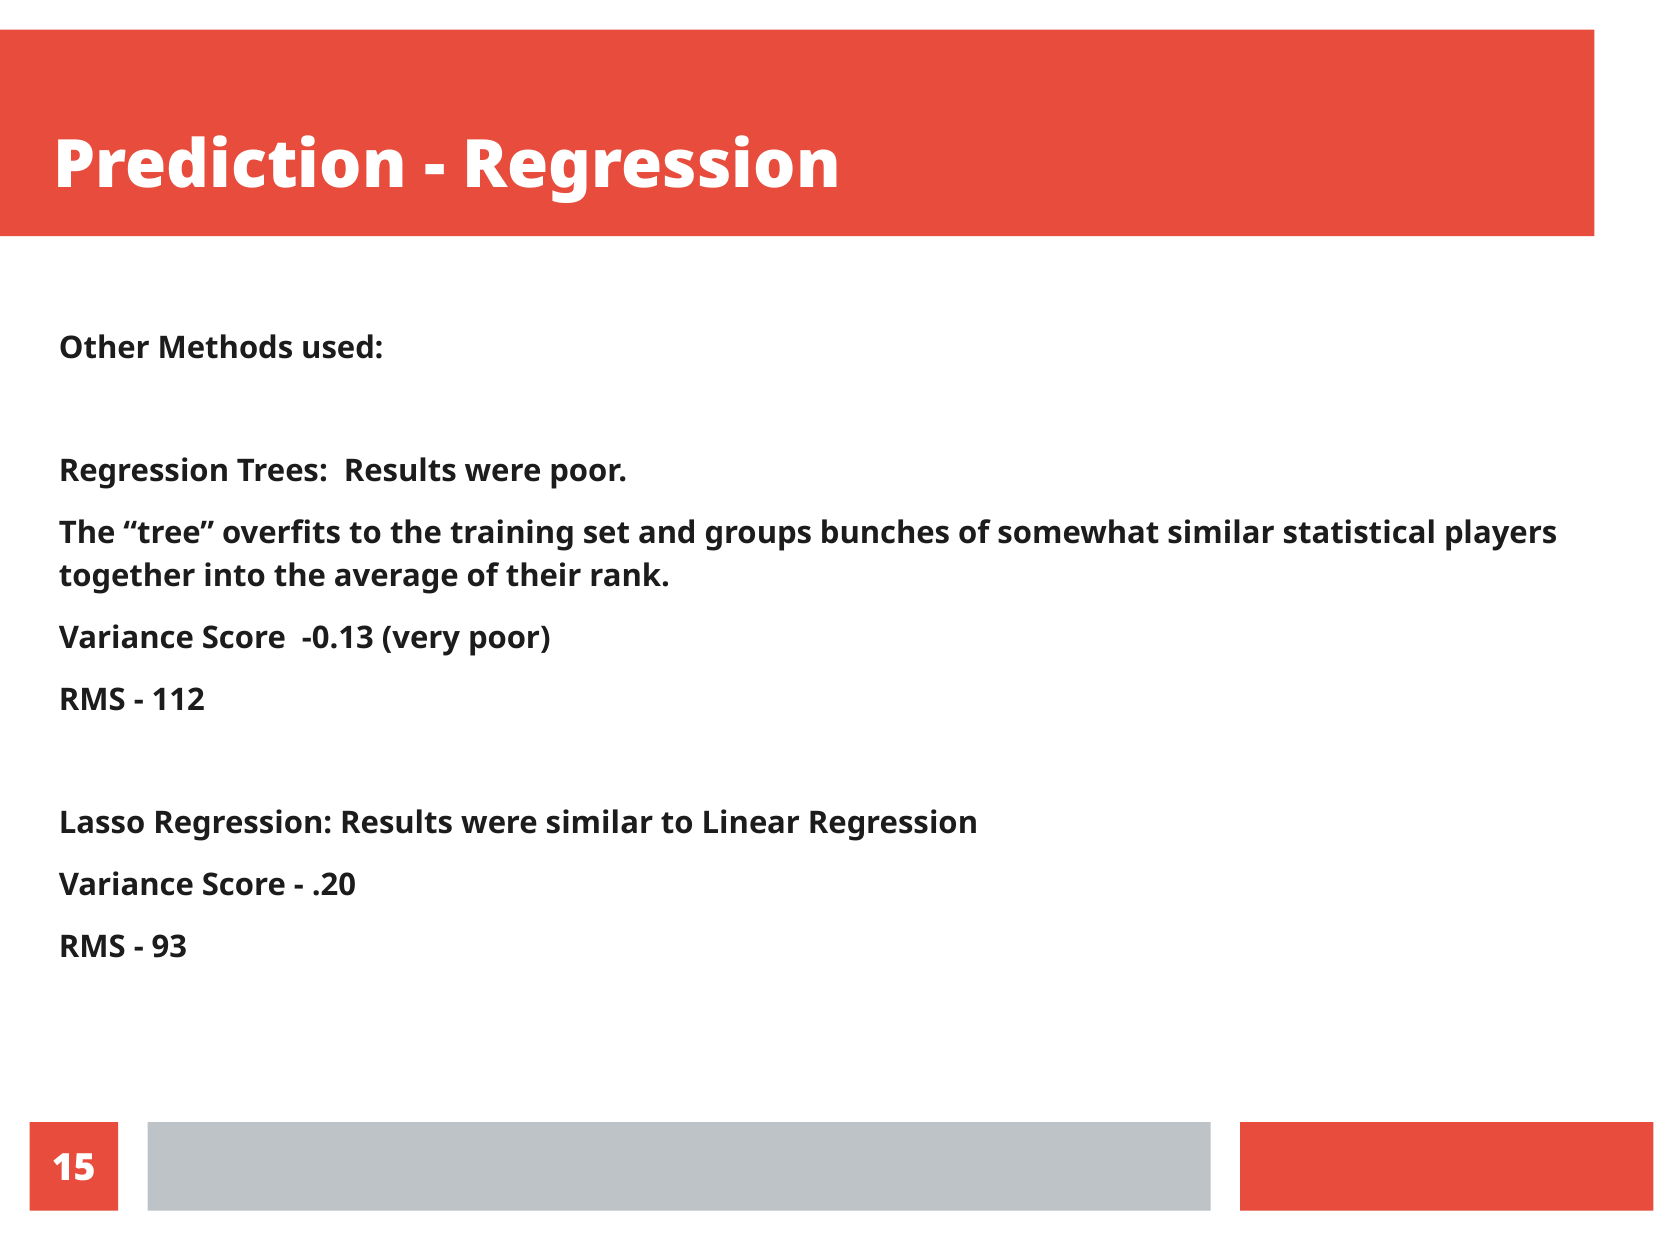

# Prediction - Regression
Other Methods used:
Regression Trees: Results were poor.
The “tree” overfits to the training set and groups bunches of somewhat similar statistical players together into the average of their rank.
Variance Score -0.13 (very poor)
RMS - 112
Lasso Regression: Results were similar to Linear Regression
Variance Score - .20
RMS - 93
15